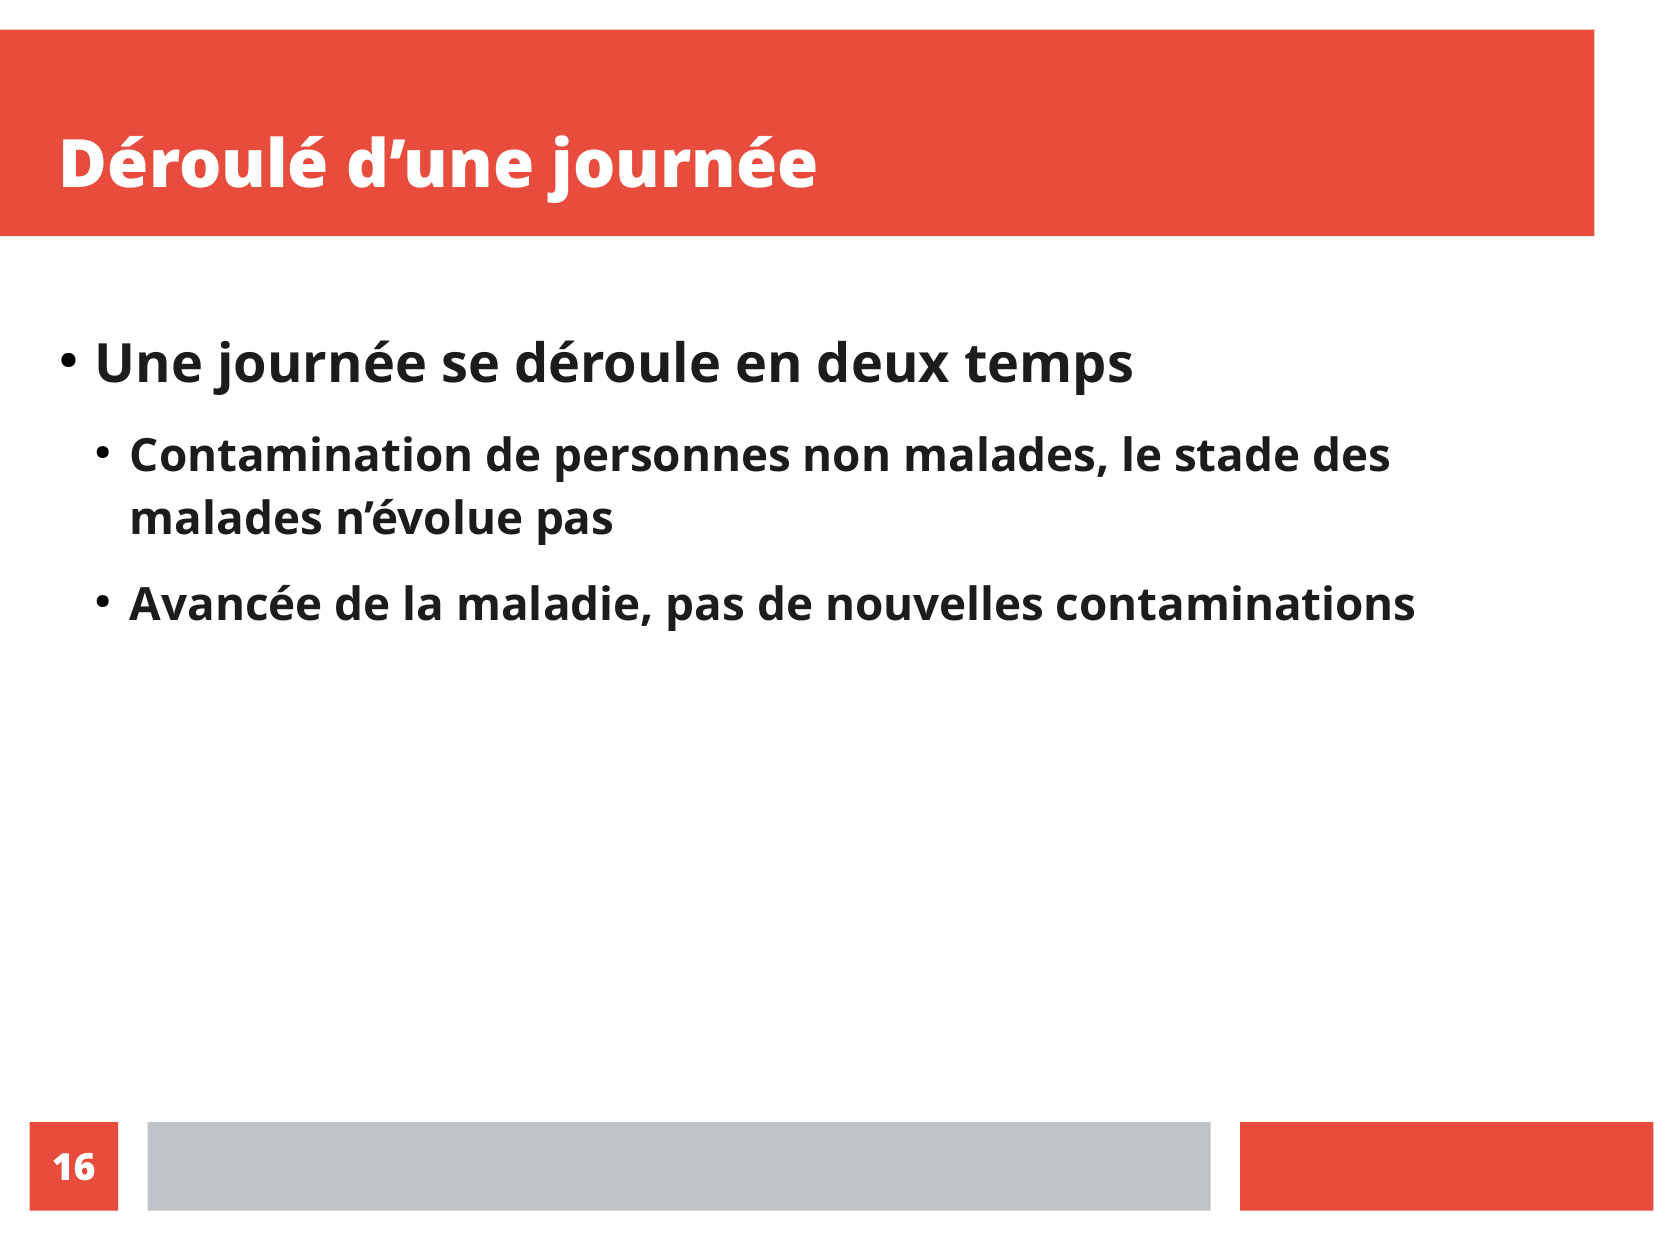

# Déroulé d’une journée
Une journée se déroule en deux temps
Contamination de personnes non malades, le stade des malades n’évolue pas
Avancée de la maladie, pas de nouvelles contaminations
16